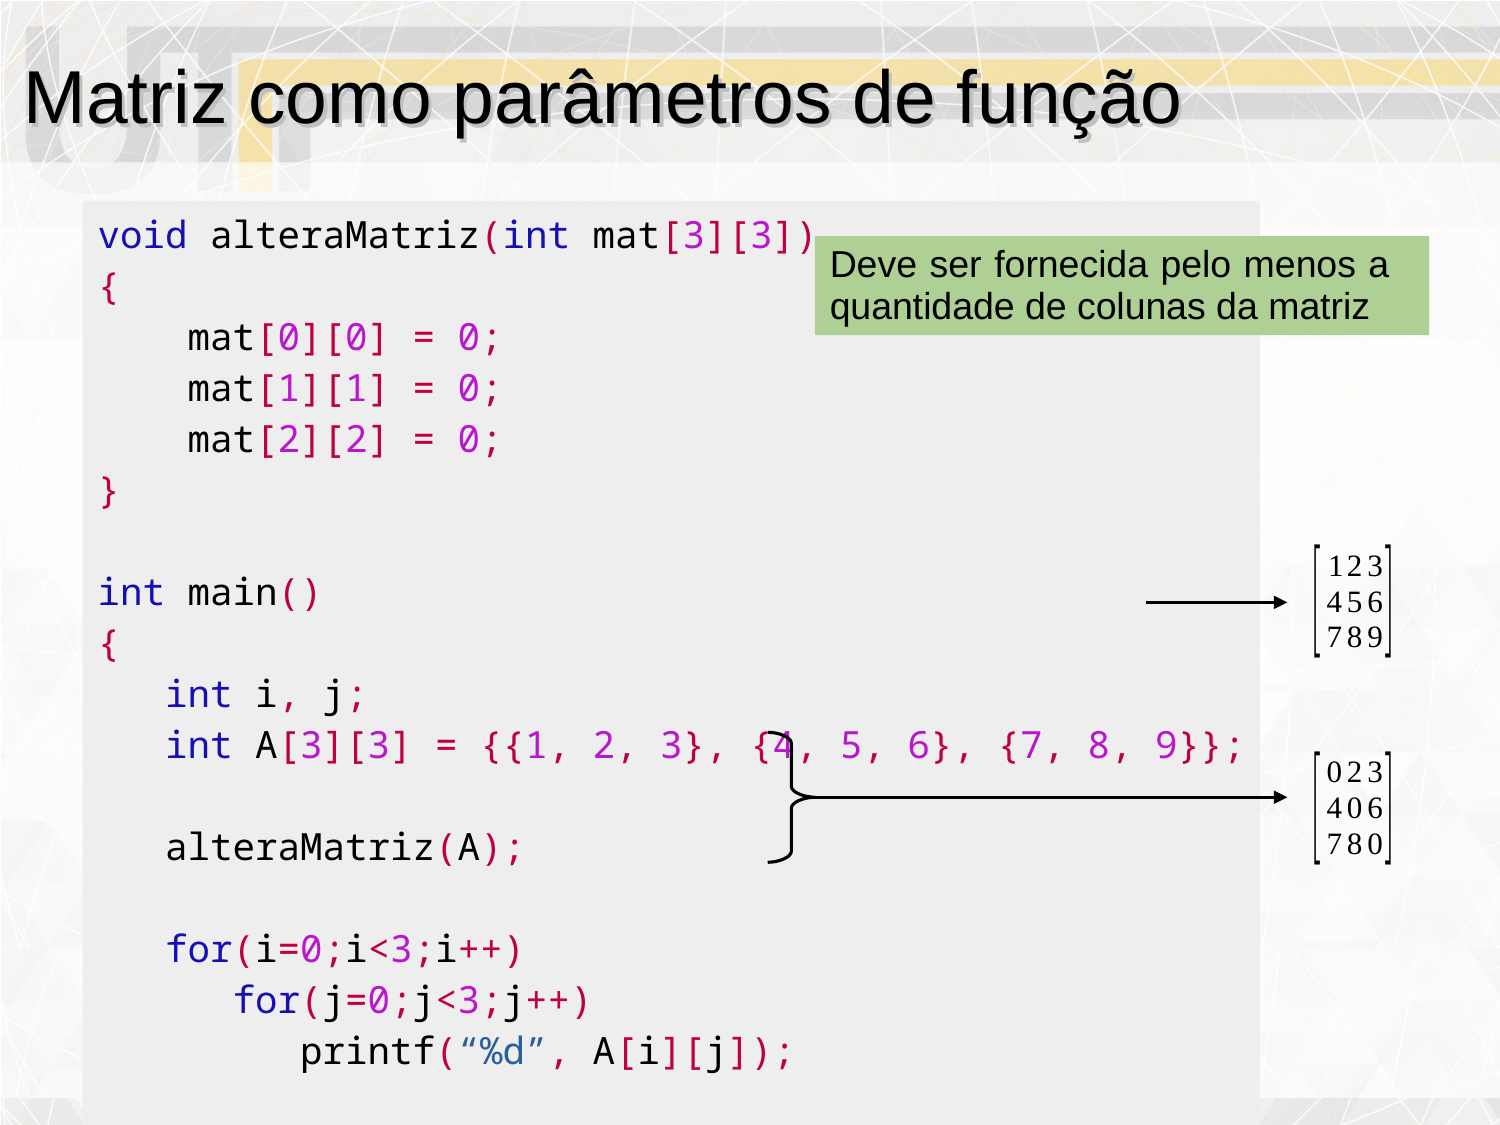

# Matriz como parâmetros de função
void alteraMatriz(int mat[3][3])
{
 mat[0][0] = 0;
 mat[1][1] = 0;
 mat[2][2] = 0;
}
int main()
{
 int i, j;
 int A[3][3] = {{1, 2, 3}, {4, 5, 6}, {7, 8, 9}};
 alteraMatriz(A);
 for(i=0;i<3;i++)
 for(j=0;j<3;j++)
 printf(“%d”, A[i][j]);
 return 0;
}
Deve ser fornecida pelo menos a quantidade de colunas da matriz